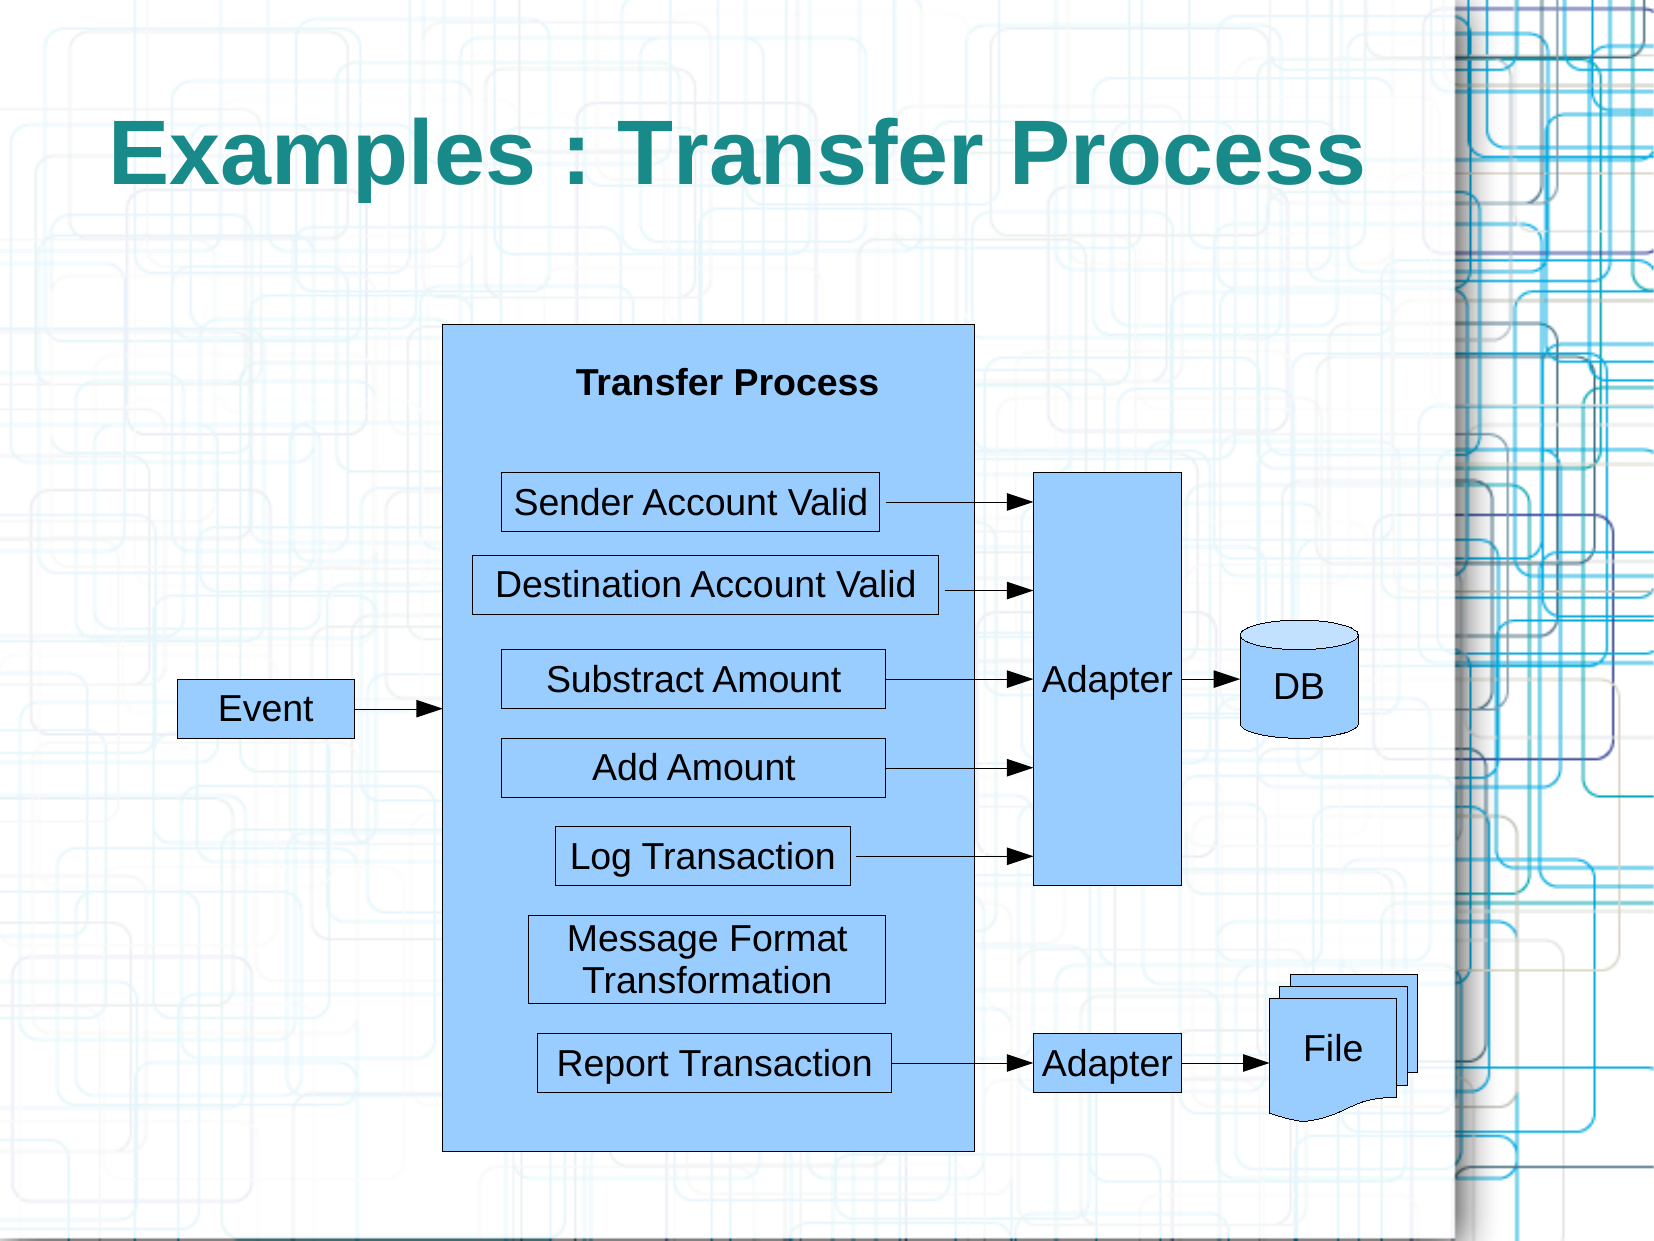

# Examples : Transfer Process
Transfer Process
Sender Account Valid
Adapter
Destination Account Valid
DB
Substract Amount
Event
Add Amount
Log Transaction
Message Format
Transformation
File
Report Transaction
Adapter